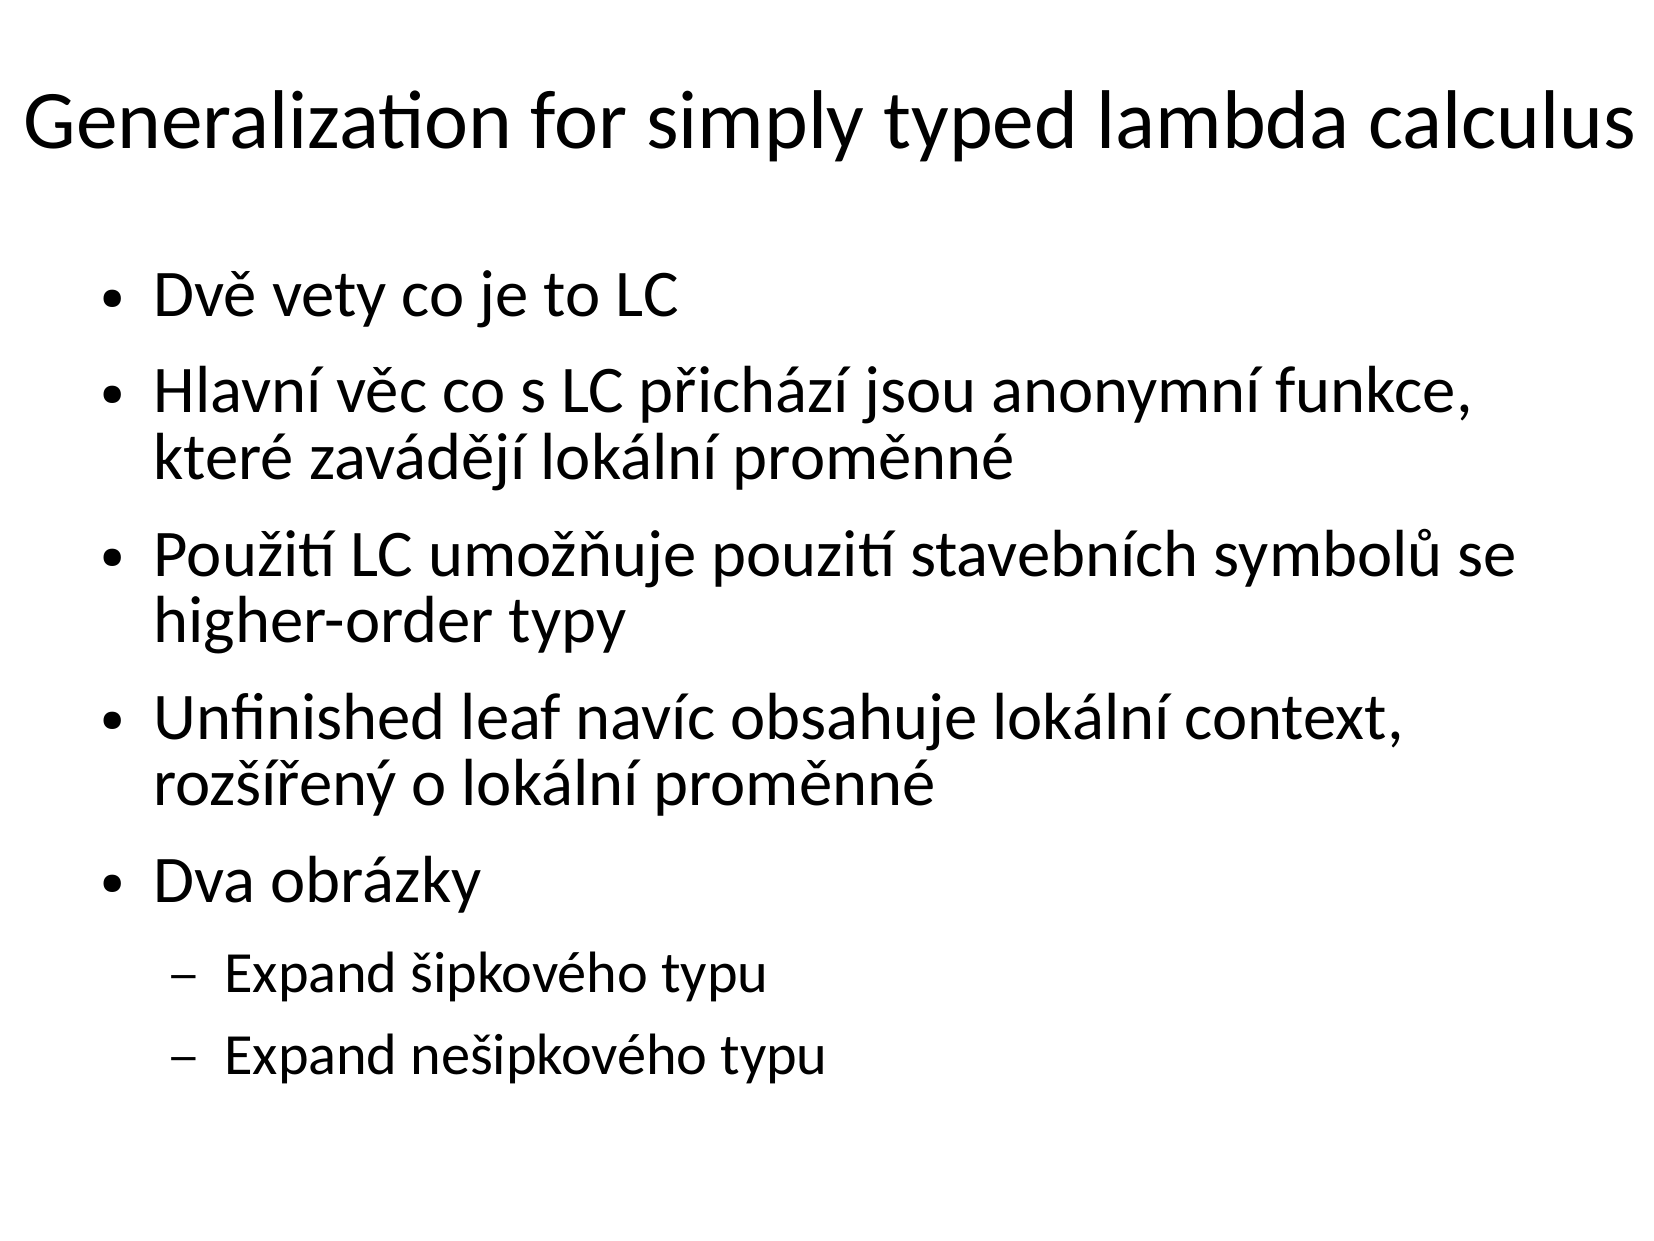

# Generalization for simply typed lambda calculus
Dvě vety co je to LC
Hlavní věc co s LC přichází jsou anonymní funkce, které zavádějí lokální proměnné
Použití LC umožňuje pouzití stavebních symbolů se higher-order typy
Unfinished leaf navíc obsahuje lokální context, rozšířený o lokální proměnné
Dva obrázky
Expand šipkového typu
Expand nešipkového typu